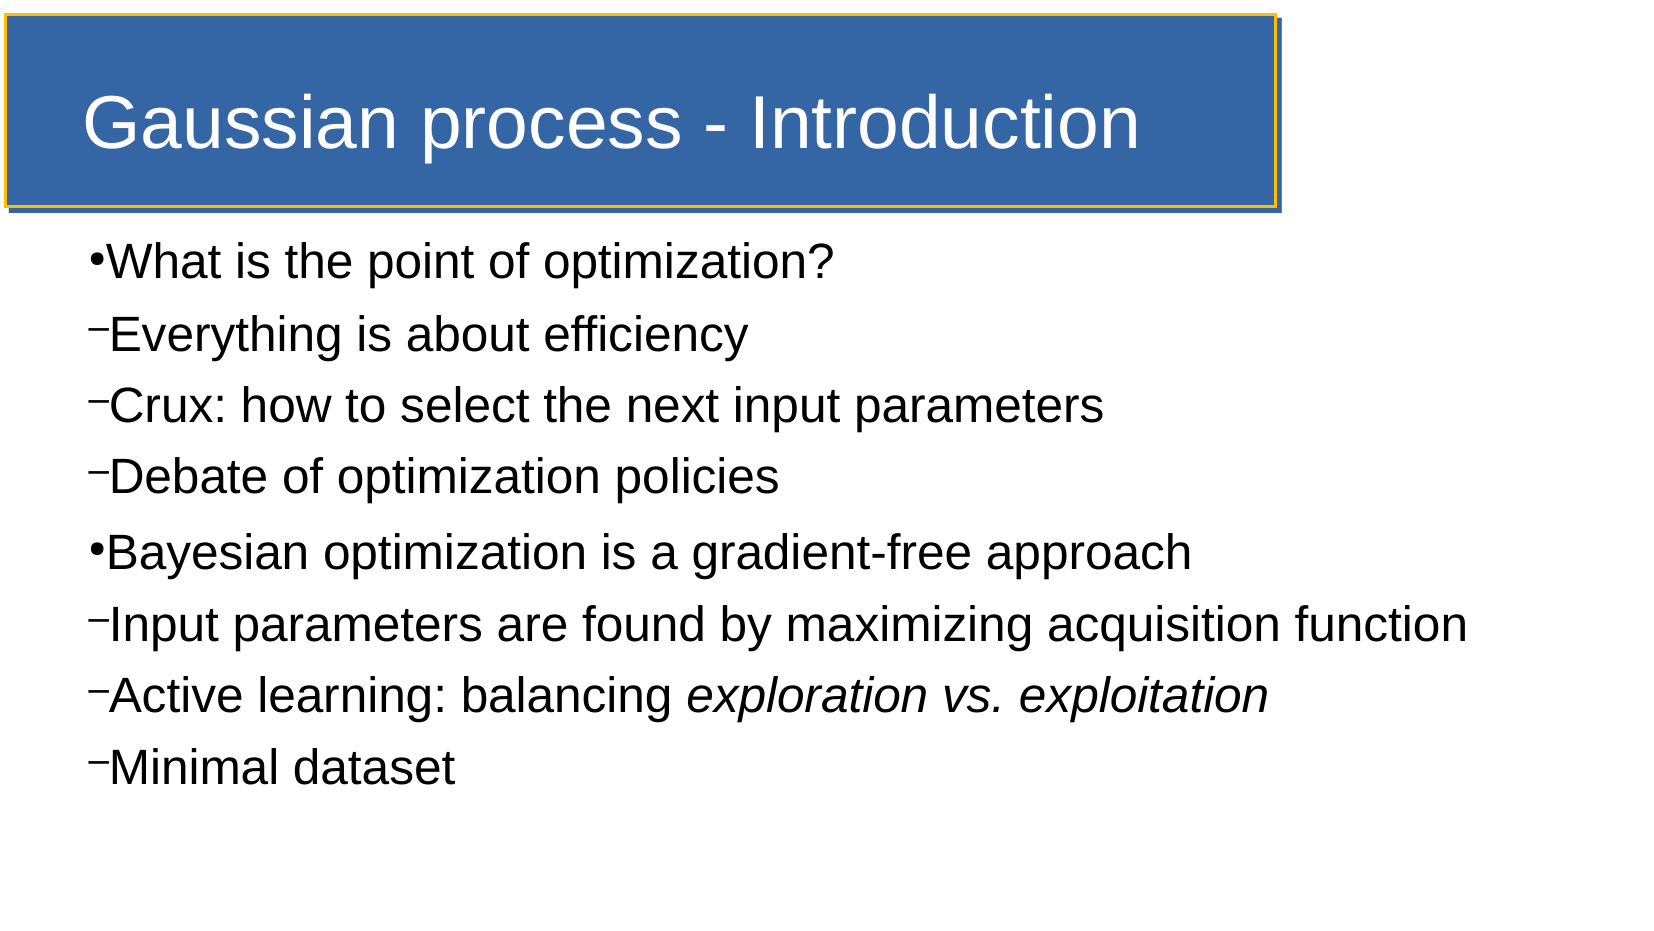

# Gaussian process - Introduction
What is the point of optimization?
Everything is about efficiency
Crux: how to select the next input parameters
Debate of optimization policies
Bayesian optimization is a gradient-free approach
Input parameters are found by maximizing acquisition function
Active learning: balancing exploration vs. exploitation
Minimal dataset